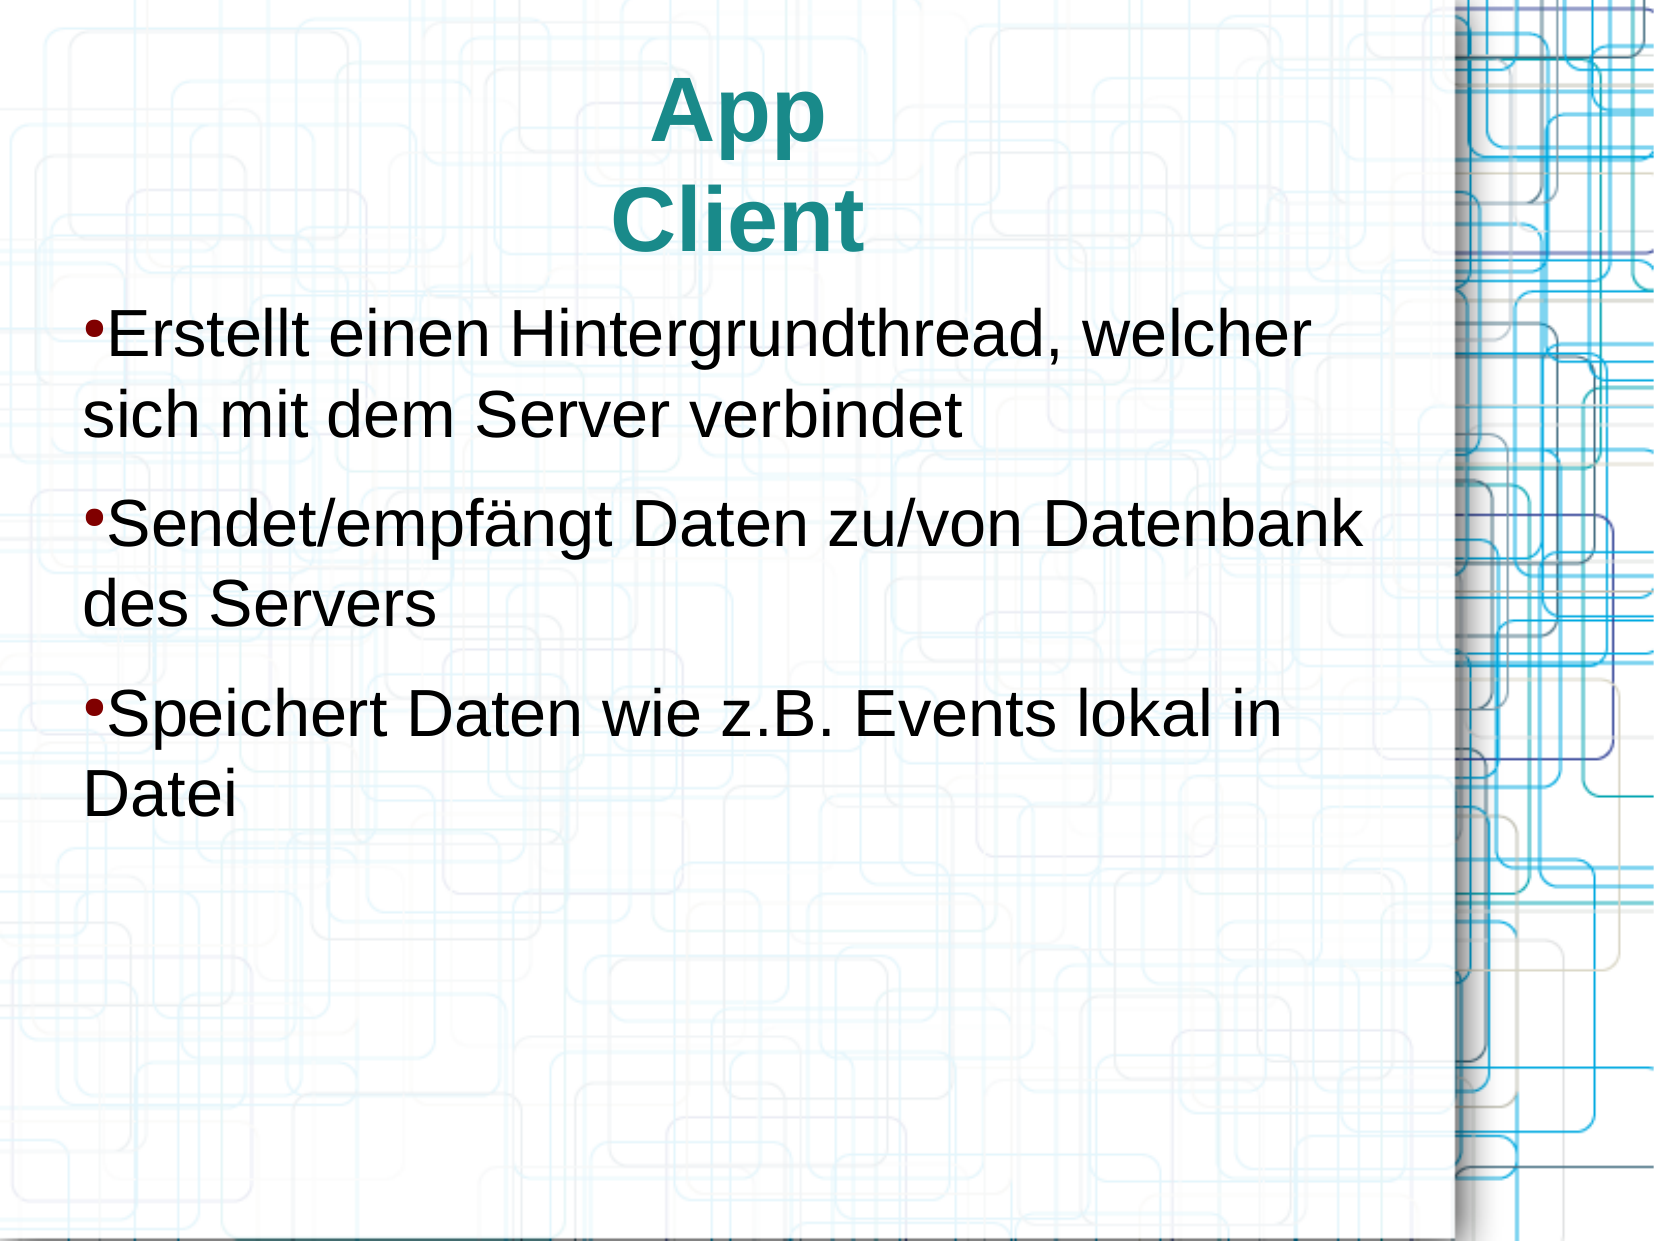

# App Client
Erstellt einen Hintergrundthread, welcher sich mit dem Server verbindet
Sendet/empfängt Daten zu/von Datenbank des Servers
Speichert Daten wie z.B. Events lokal in Datei